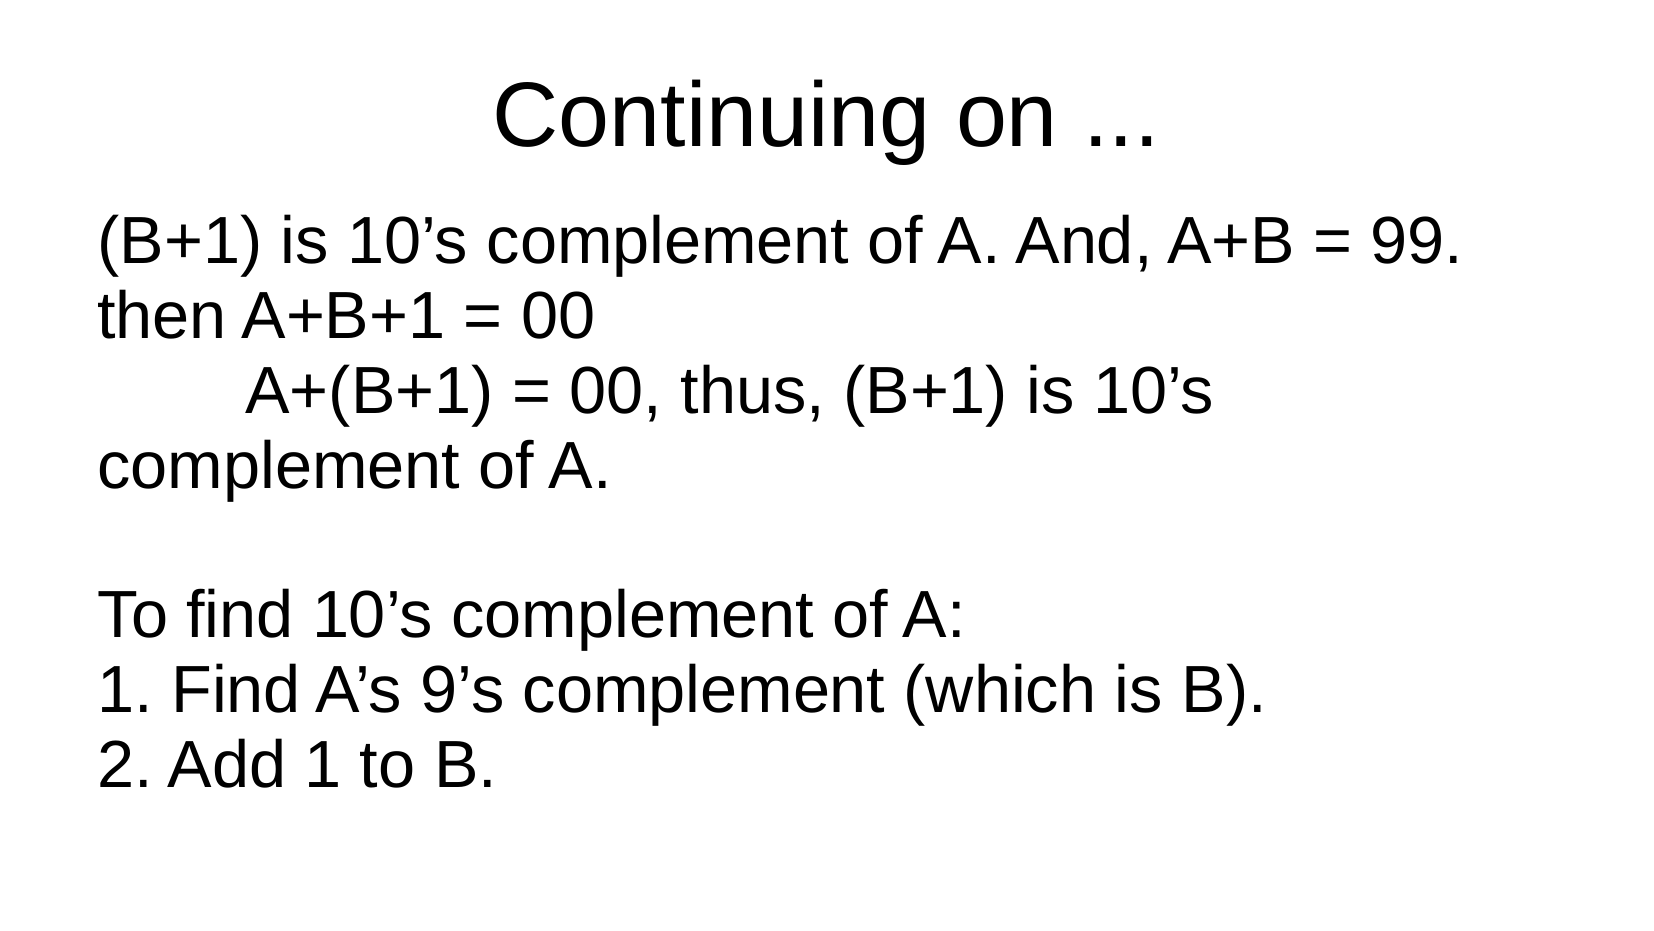

# Continuing on ...
(B+1) is 10’s complement of A. And, A+B = 99. then A+B+1 = 00
 A+(B+1) = 00, thus, (B+1) is 10’s complement of A.
To find 10’s complement of A:
1. Find A’s 9’s complement (which is B).
2. Add 1 to B.